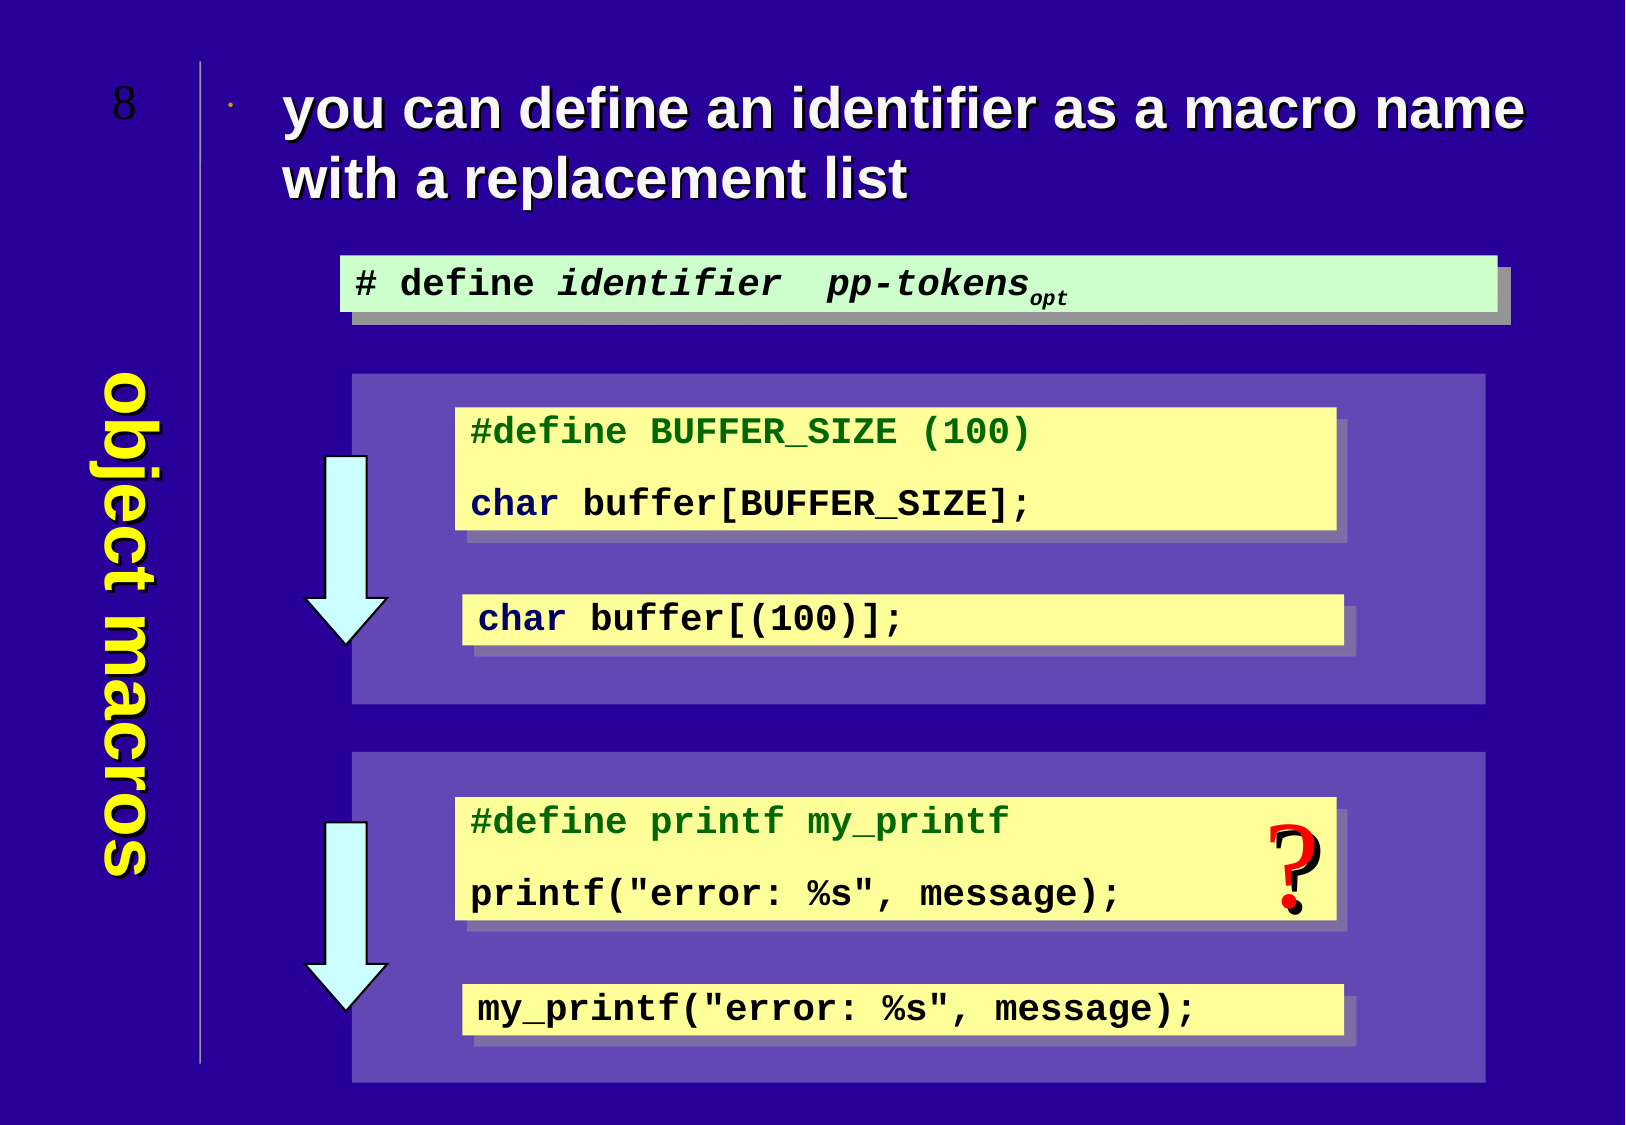

8
you can define an identifier as a macro name with a replacement list
# object macros
# define identifier pp-tokensopt
#define BUFFER_SIZE (100)
char buffer[BUFFER_SIZE];
char buffer[(100)];
?
#define printf my_printf
printf("error: %s", message);
my_printf("error: %s", message);